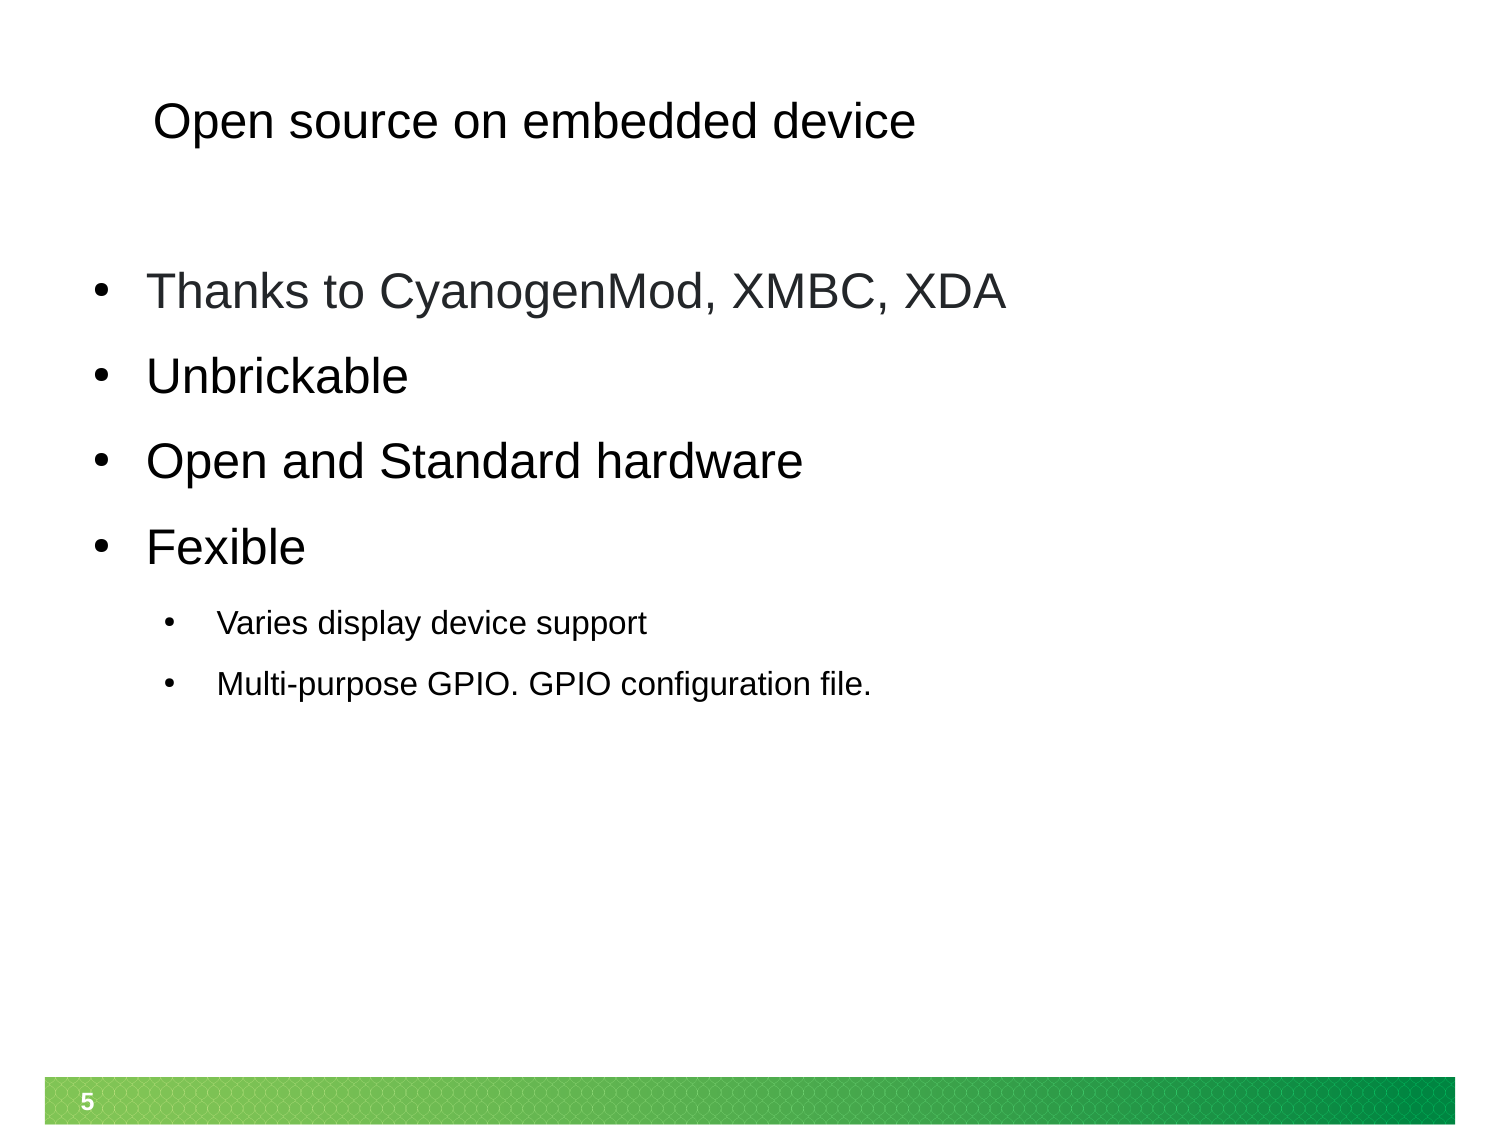

# Open source on embedded device
Thanks to CyanogenMod, XMBC, XDA
Unbrickable
Open and Standard hardware
Fexible
Varies display device support
Multi-purpose GPIO. GPIO configuration file.